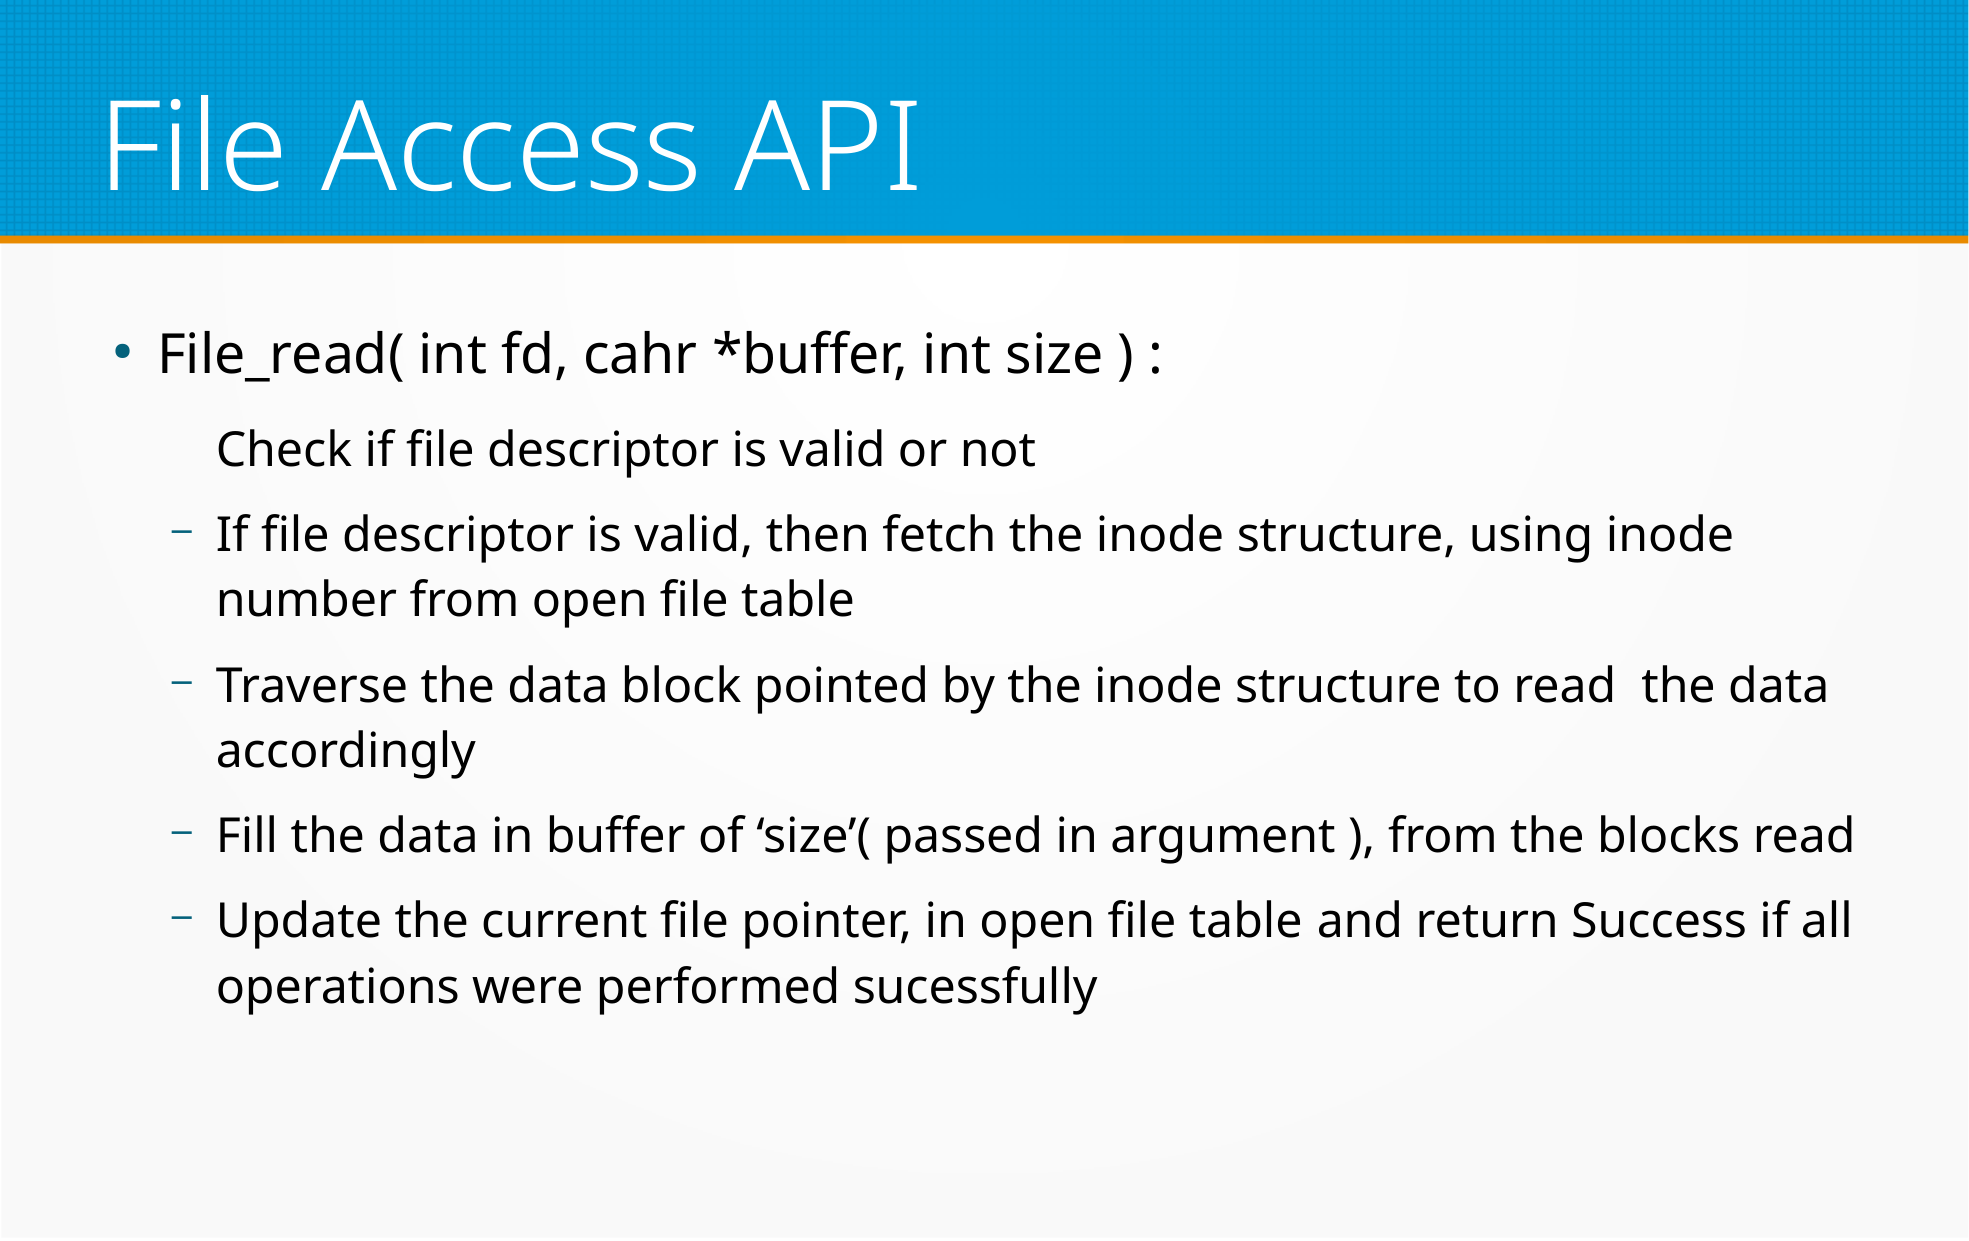

# File Access API
File_read( int fd, cahr *buffer, int size ) :
Check if file descriptor is valid or not
If file descriptor is valid, then fetch the inode structure, using inode number from open file table
Traverse the data block pointed by the inode structure to read the data accordingly
Fill the data in buffer of ‘size’( passed in argument ), from the blocks read
Update the current file pointer, in open file table and return Success if all operations were performed sucessfully